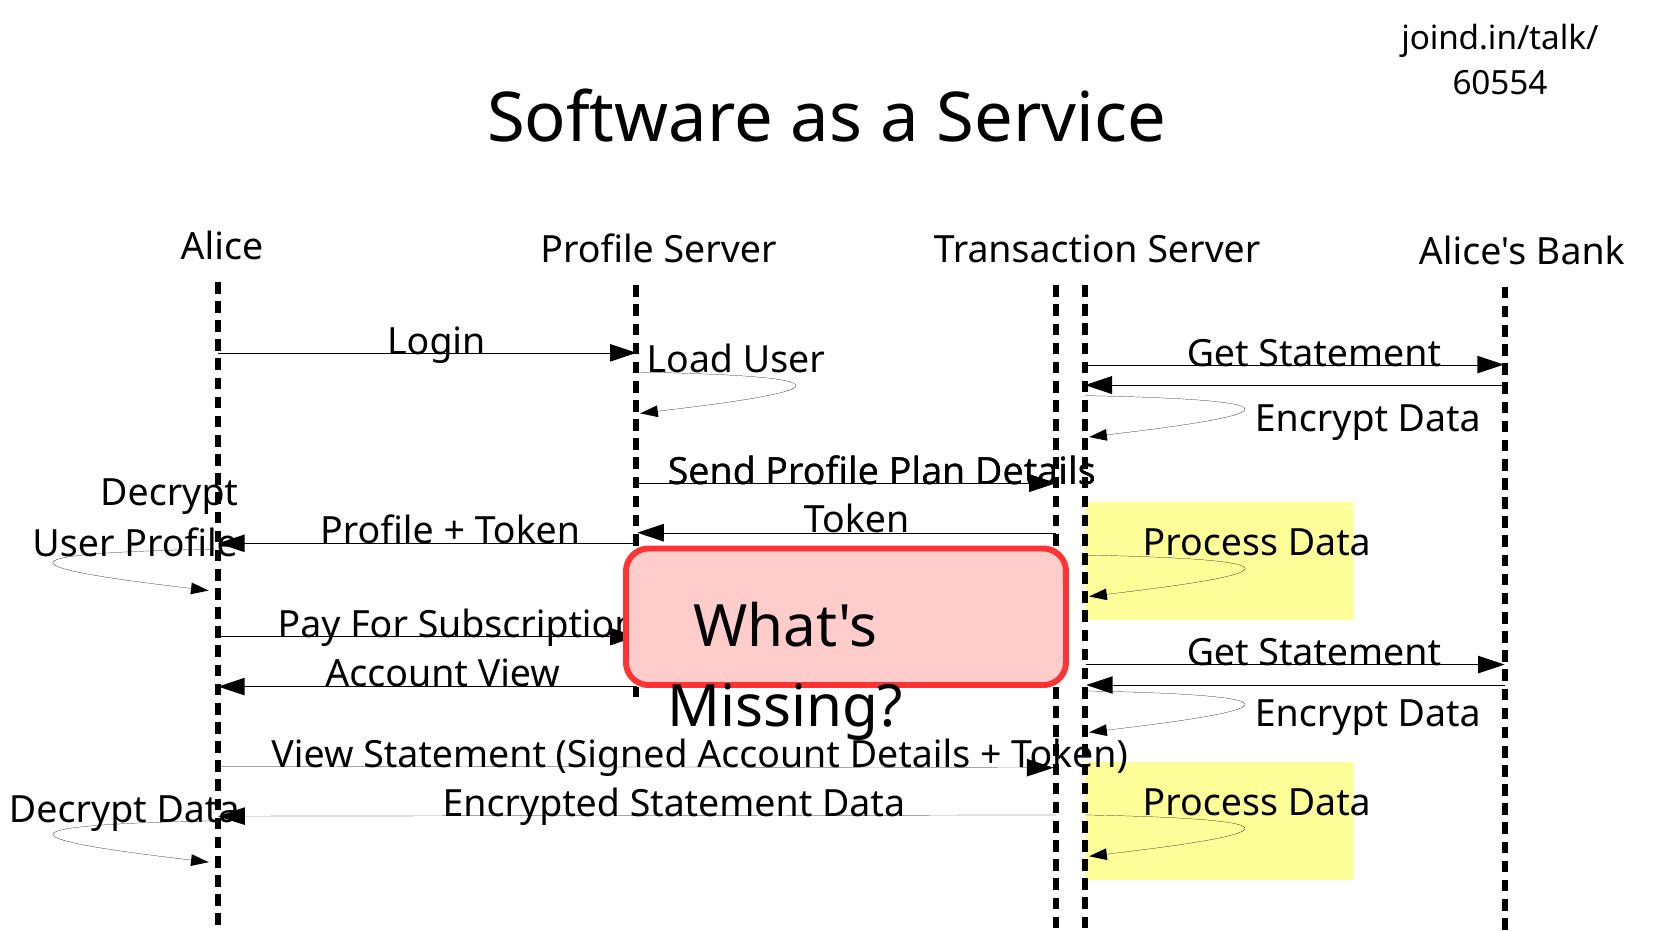

# Software as a Service
Alice
Profile Server
Transaction Server
Alice's Bank
Login
Get Statement
Load User
Encrypt Data
Send Profile Plan Details
Send Profile Plan Details
Decrypt
User Profile
Token
Profile + Token
Process Data
What's Missing?
Pay For Subscription
Get Statement
Account View
Encrypt Data
View Statement (Signed Account Details + Token)
Process Data
Encrypted Statement Data
Decrypt Data